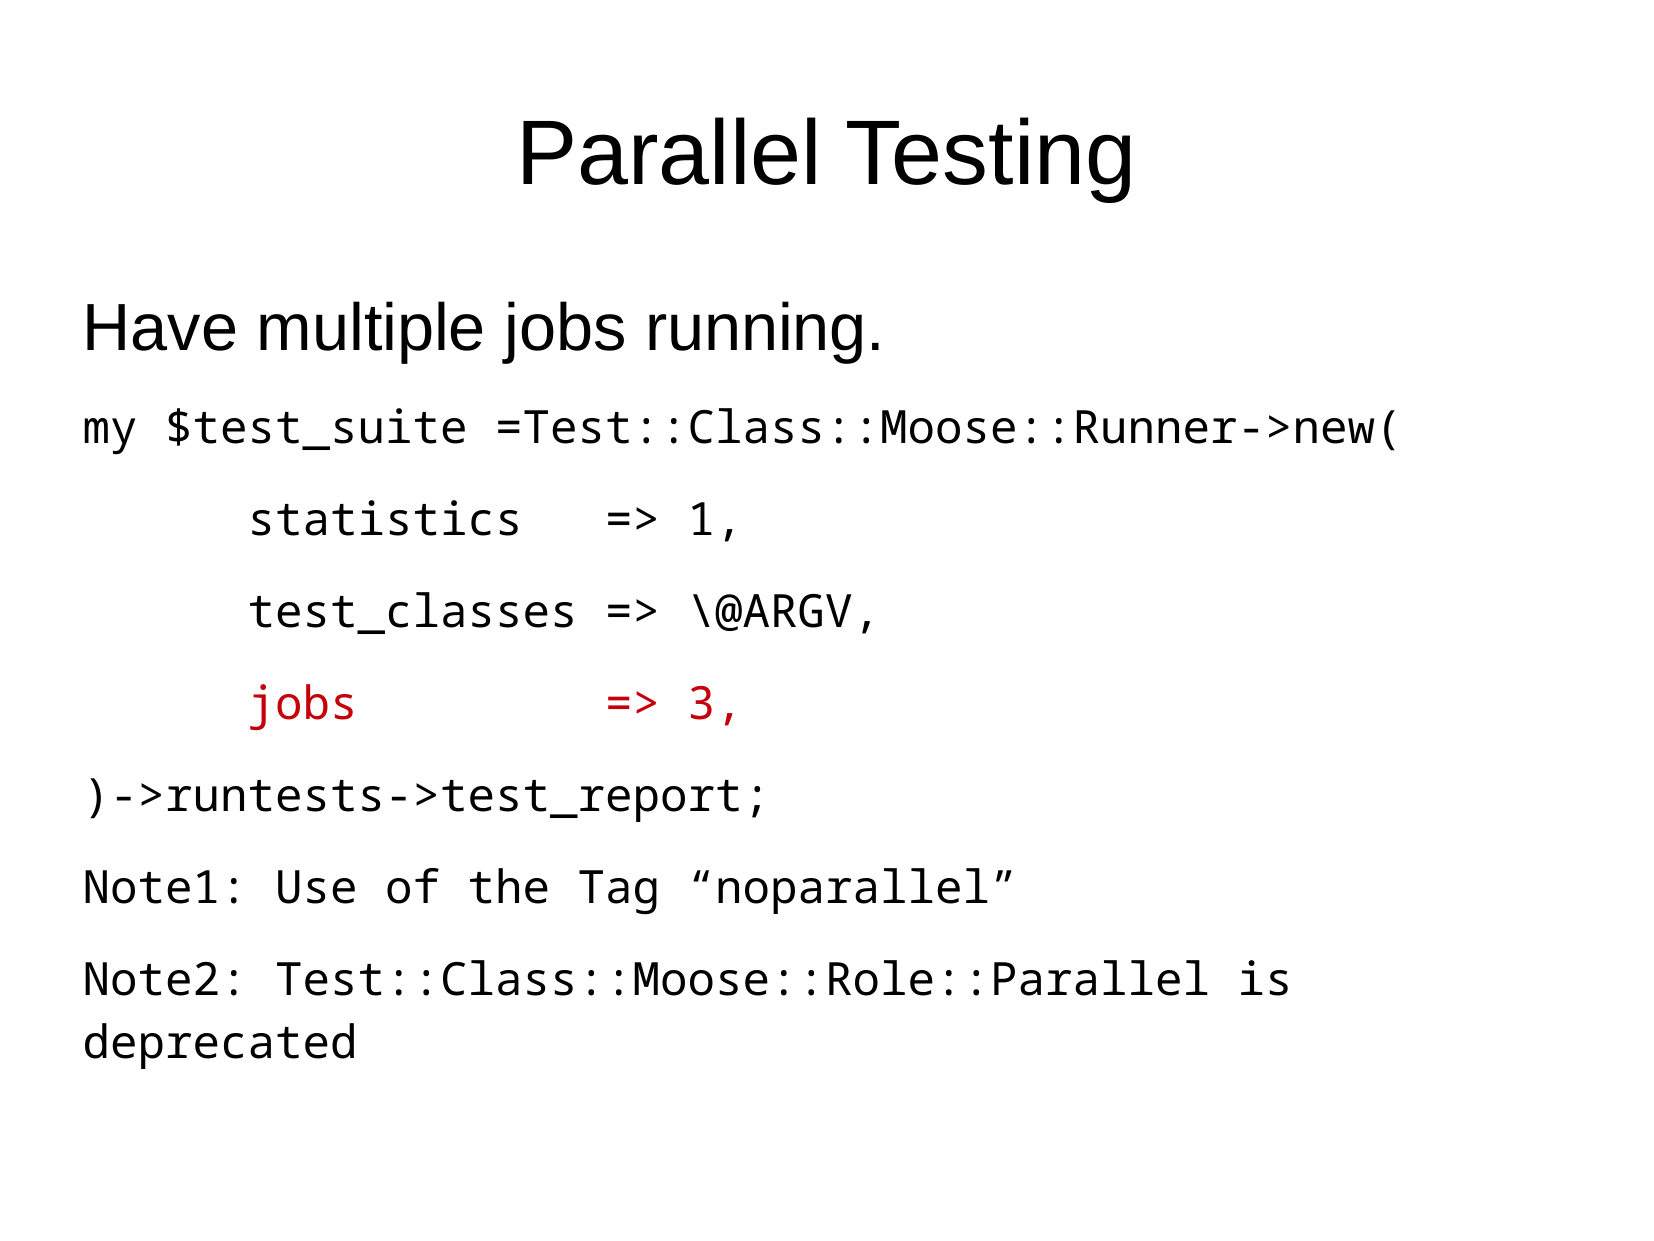

# Parallel Testing
Have multiple jobs running.
my $test_suite =Test::Class::Moose::Runner->new(
 statistics => 1,
 test_classes => \@ARGV,
 jobs => 3,
)->runtests->test_report;
Note1: Use of the Tag “noparallel”
Note2: Test::Class::Moose::Role::Parallel is deprecated